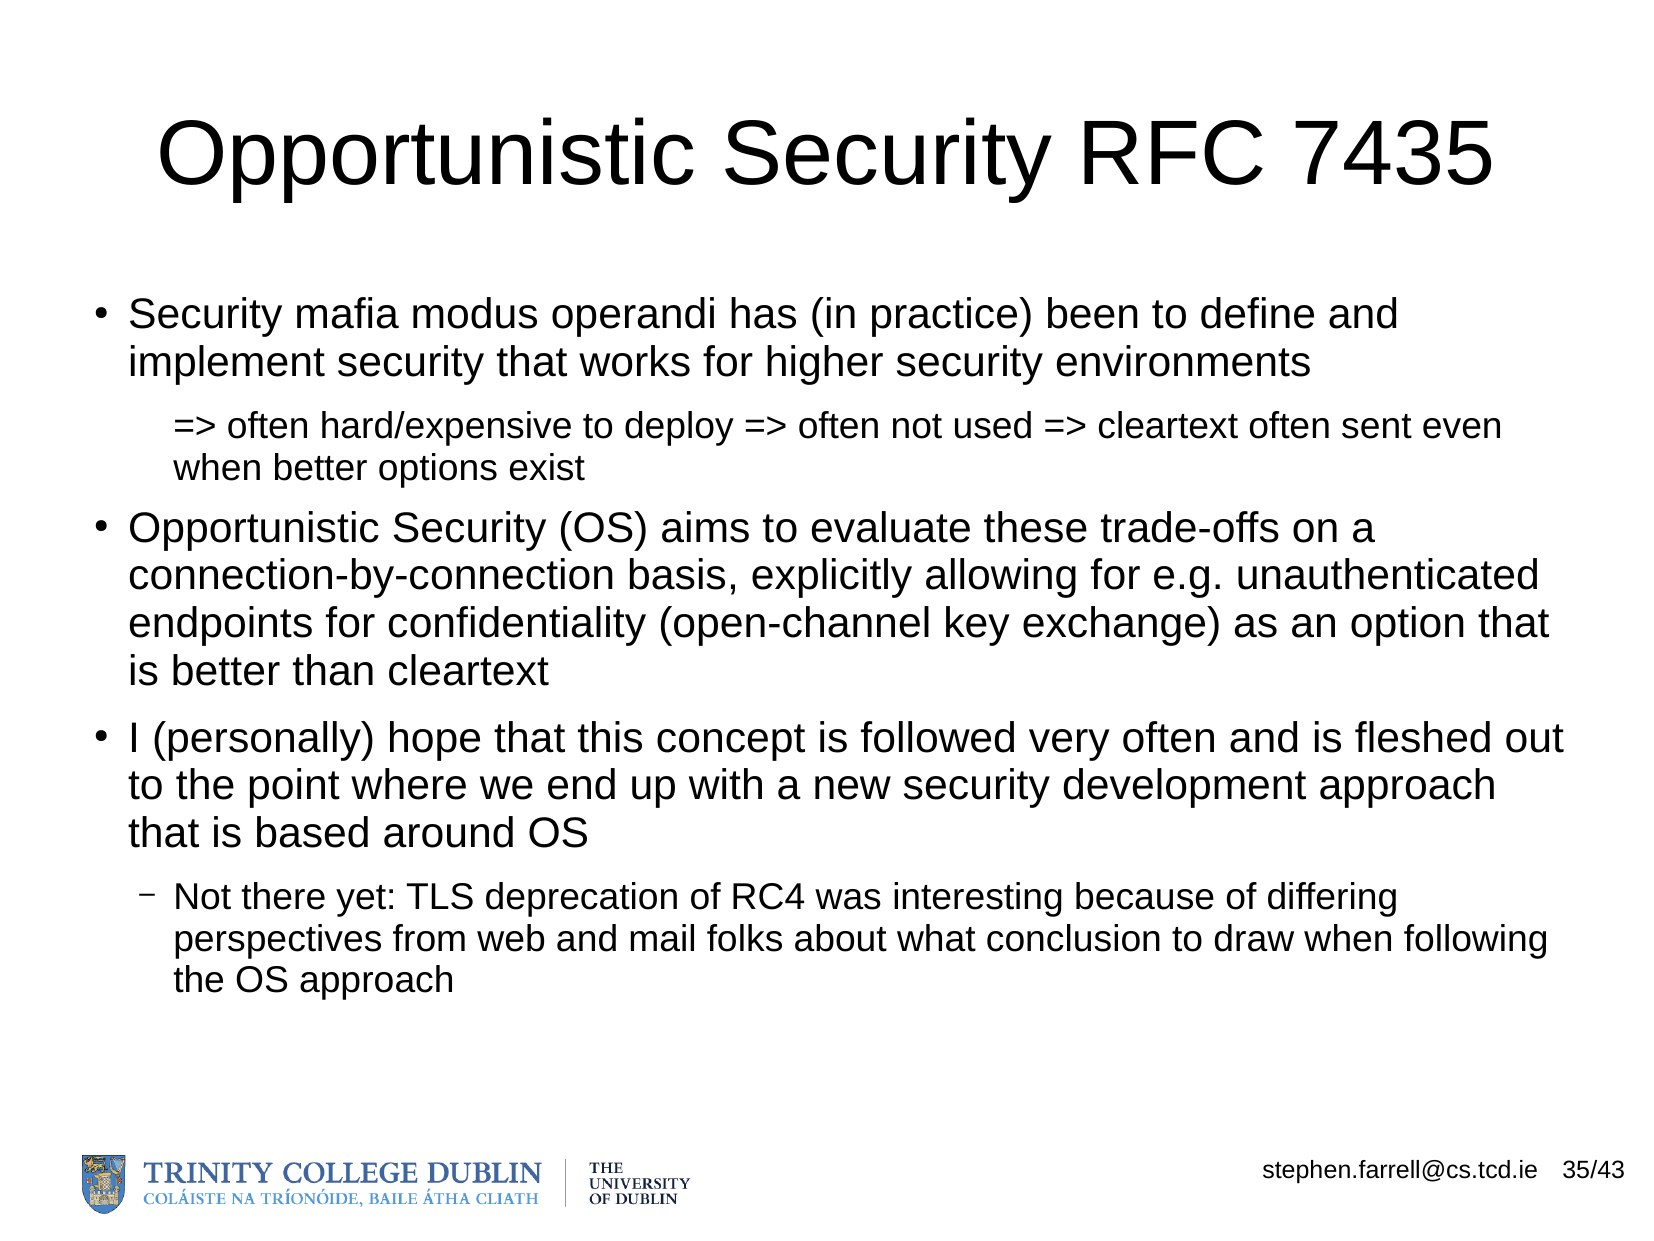

# Opportunistic Security RFC 7435
Security mafia modus operandi has (in practice) been to define and implement security that works for higher security environments
=> often hard/expensive to deploy => often not used => cleartext often sent even when better options exist
Opportunistic Security (OS) aims to evaluate these trade-offs on a connection-by-connection basis, explicitly allowing for e.g. unauthenticated endpoints for confidentiality (open-channel key exchange) as an option that is better than cleartext
I (personally) hope that this concept is followed very often and is fleshed out to the point where we end up with a new security development approach that is based around OS
Not there yet: TLS deprecation of RC4 was interesting because of differing perspectives from web and mail folks about what conclusion to draw when following the OS approach